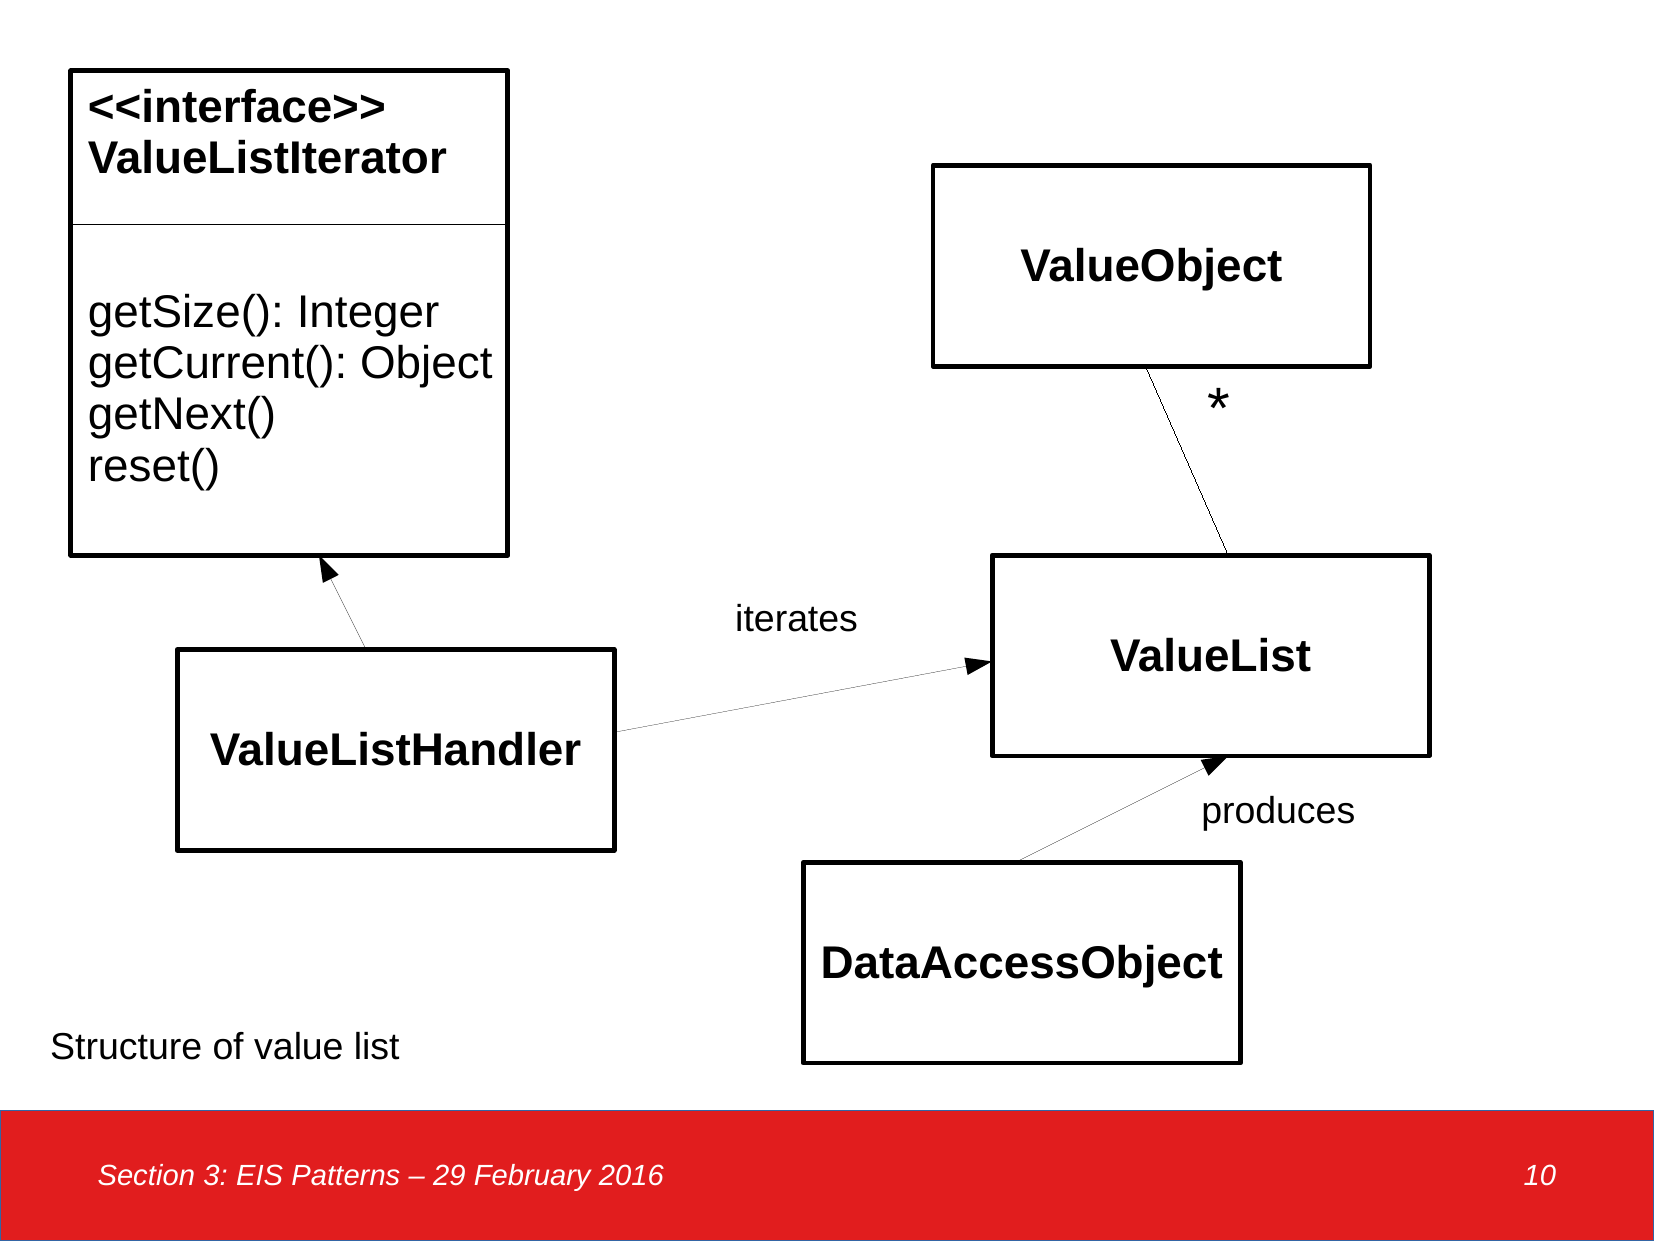

<<interface>>
ValueListIterator
getSize(): Integer
getCurrent(): Object
getNext()
reset()
ValueObject
*
ValueList
iterates
ValueListHandler
produces
DataAccessObject
Structure of value list